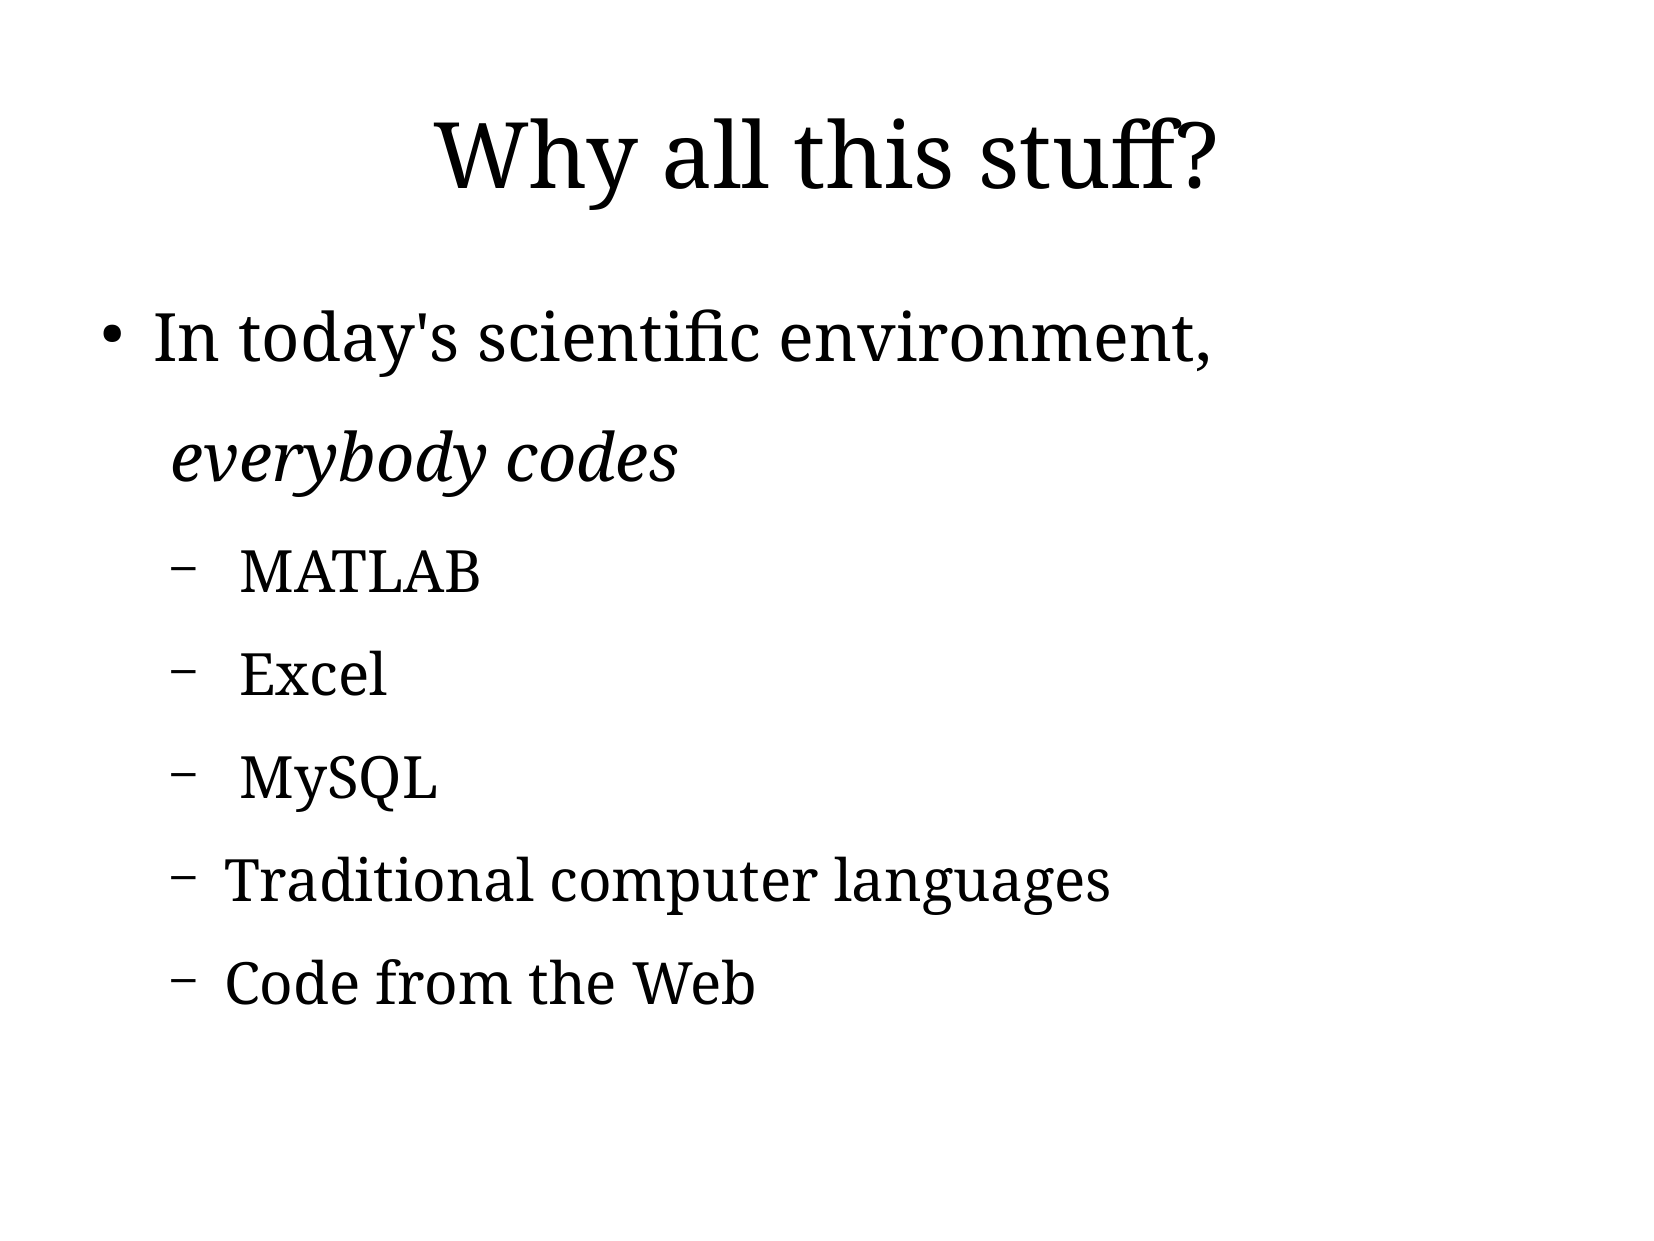

# Why all this stuff?
In today's scientific environment,
 everybody codes
 MATLAB
 Excel
 MySQL
Traditional computer languages
Code from the Web